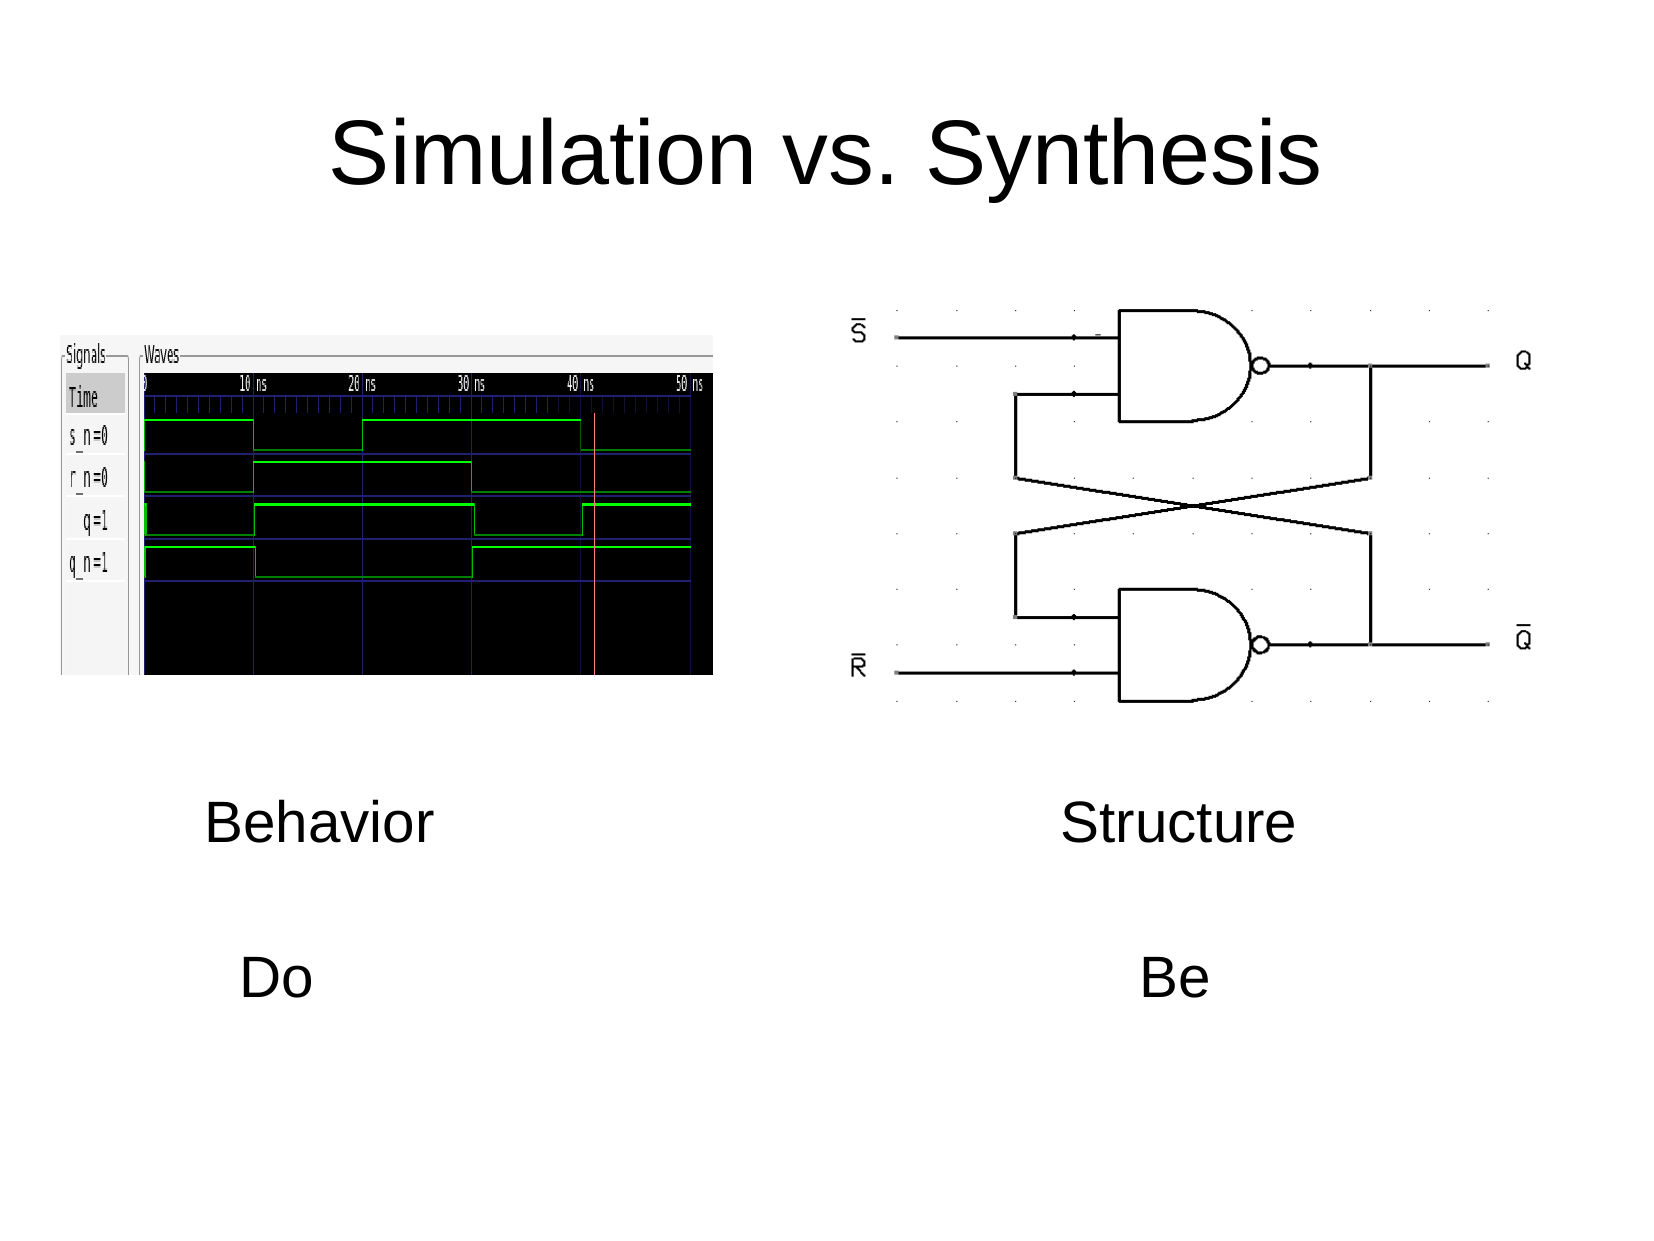

# Simulation vs. Synthesis
Behavior
Structure
Do
Be